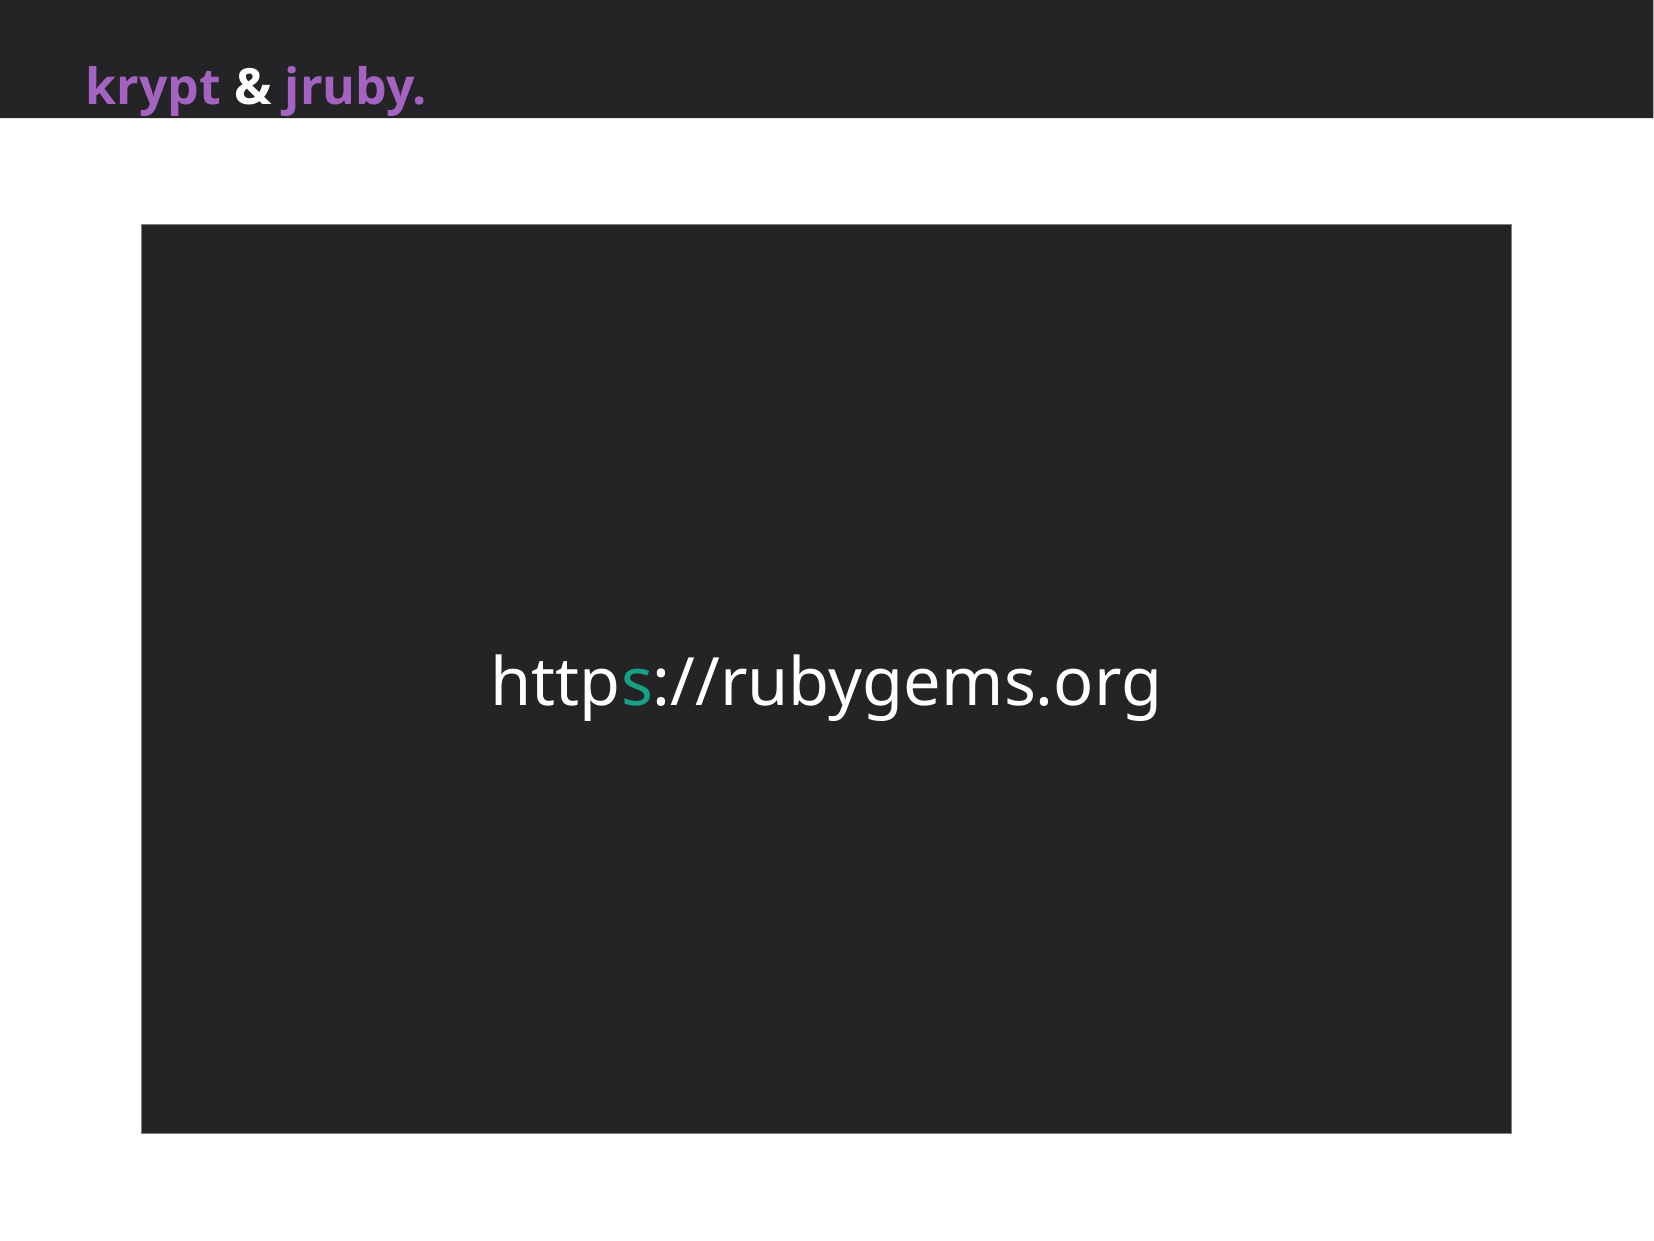

krypt & jruby.
https://rubygems.org
krypt first of all is a framework